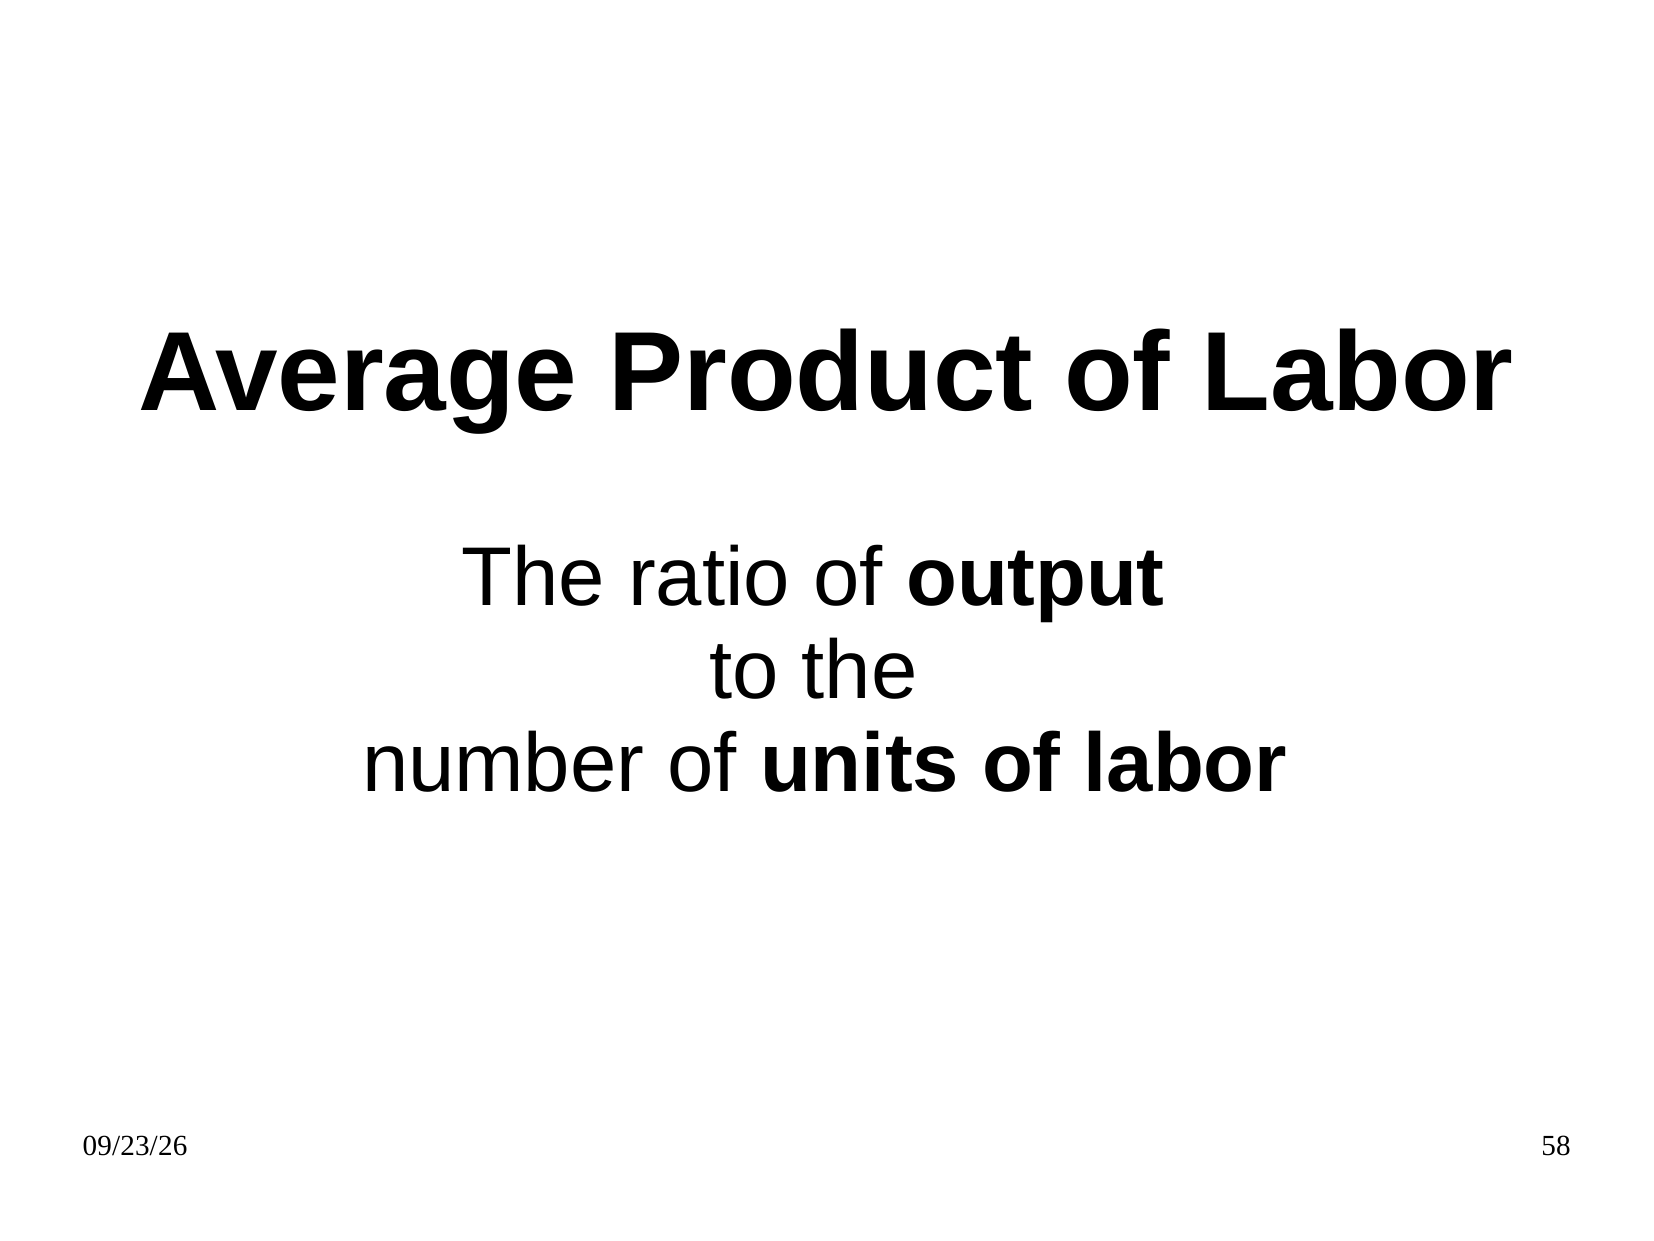

# Average Product of Labor
The ratio of output
to the
number of units of labor
58